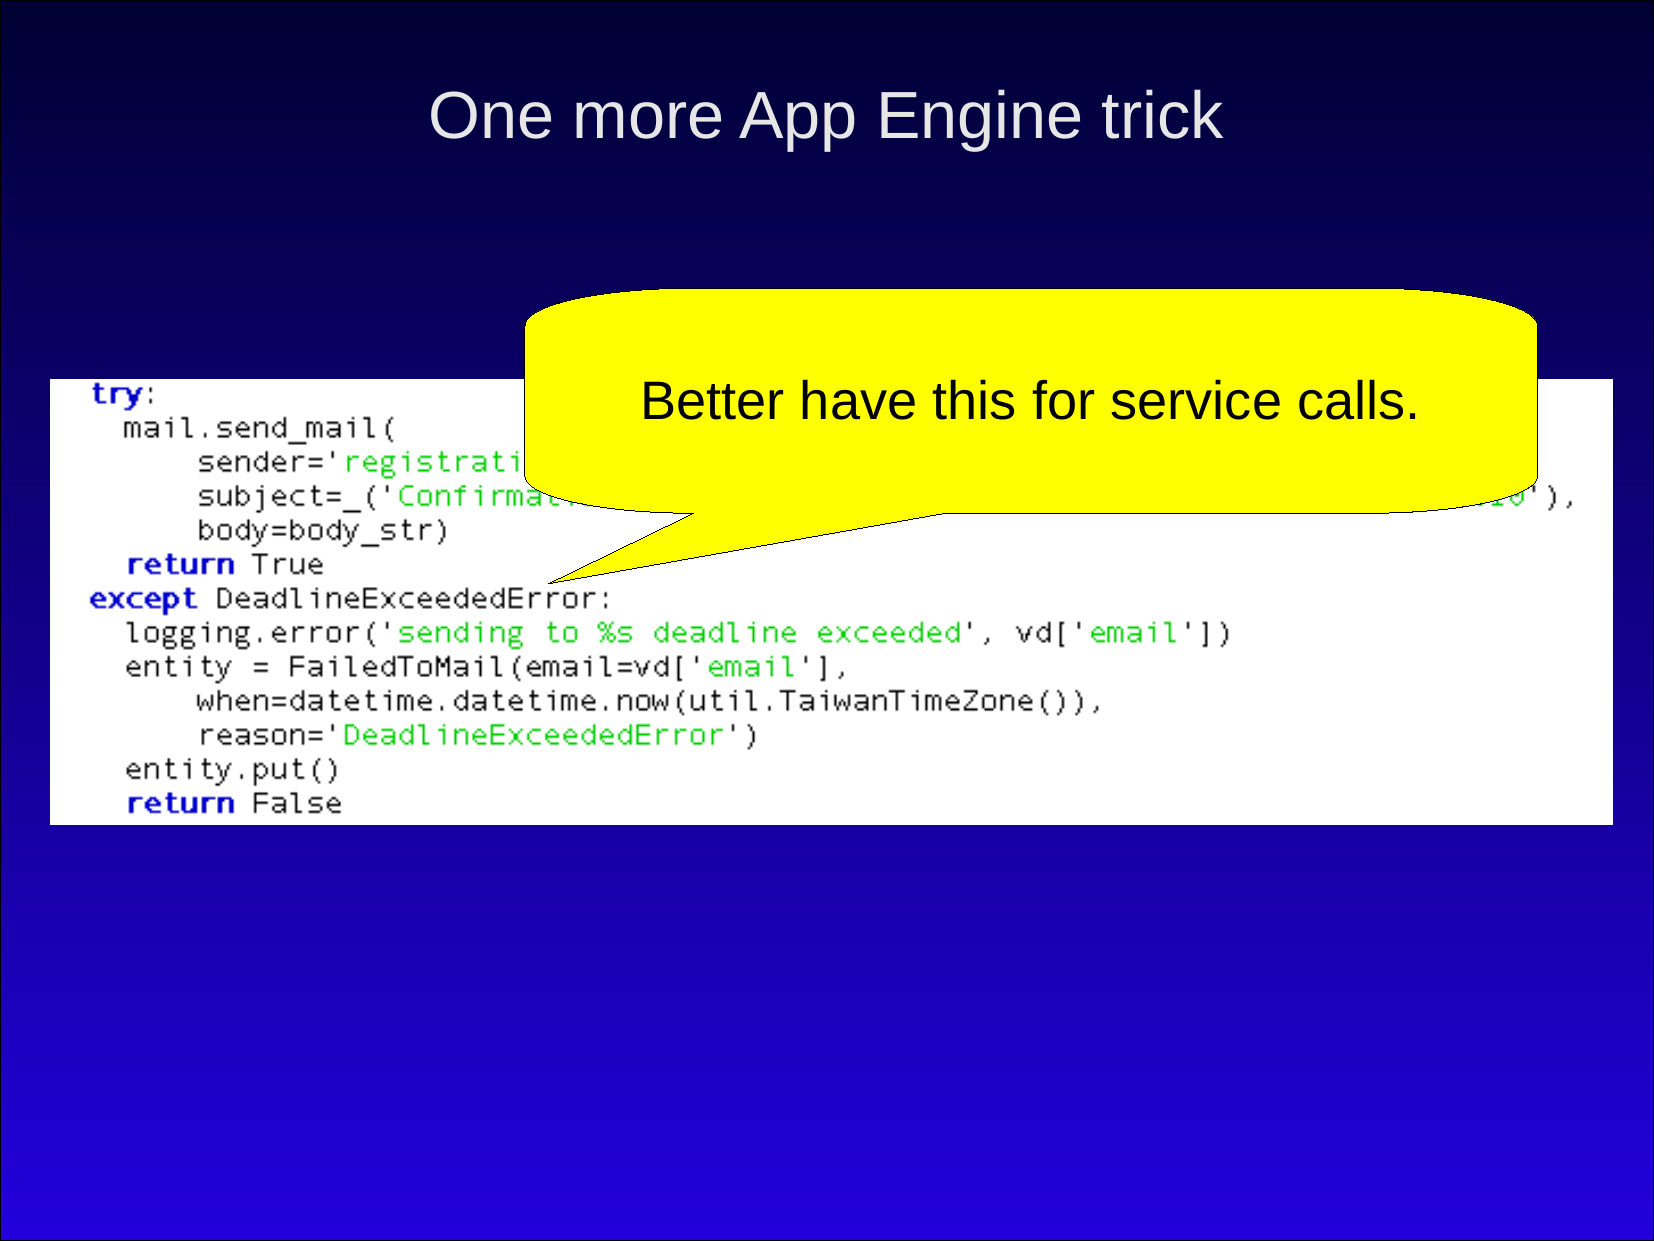

# One more App Engine trick
Better have this for service calls.